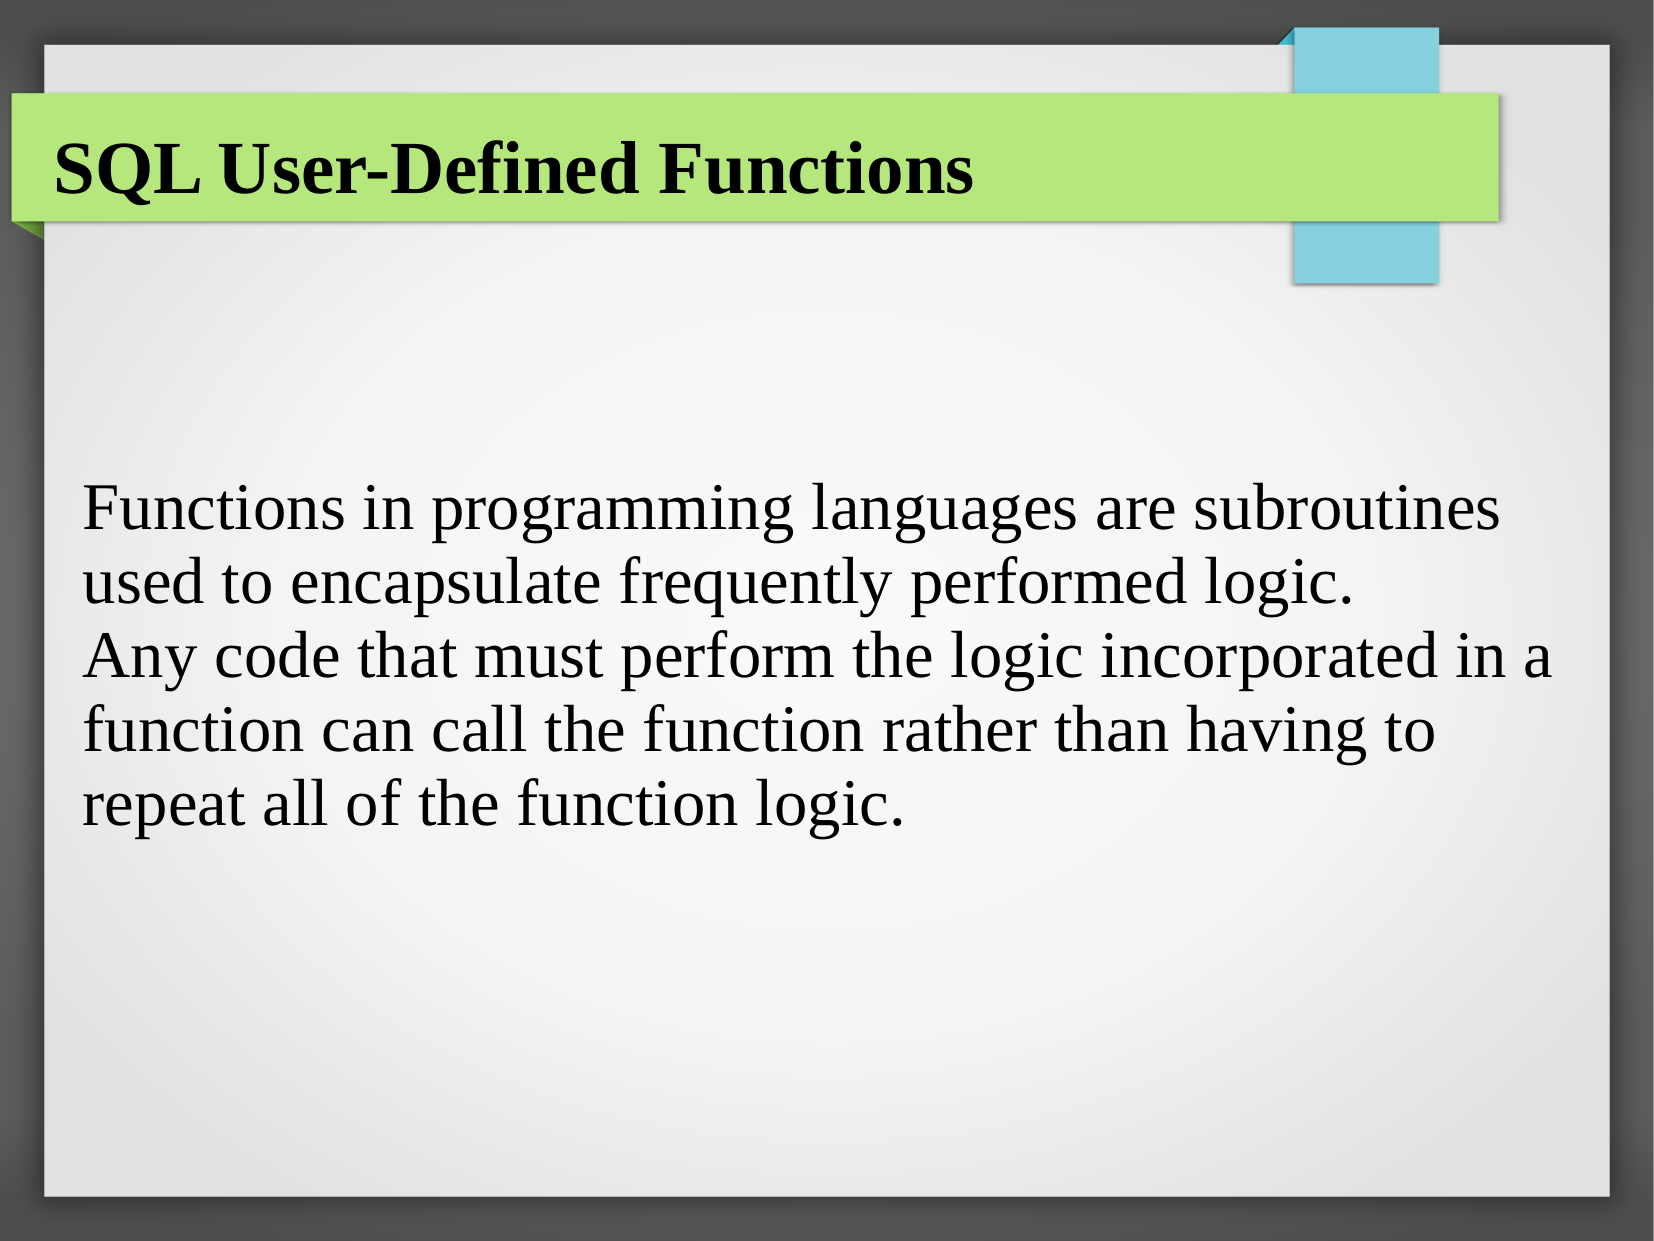

# SQL User-Defined Functions
Functions in programming languages are subroutines used to encapsulate frequently performed logic.
Any code that must perform the logic incorporated in a function can call the function rather than having to repeat all of the function logic.